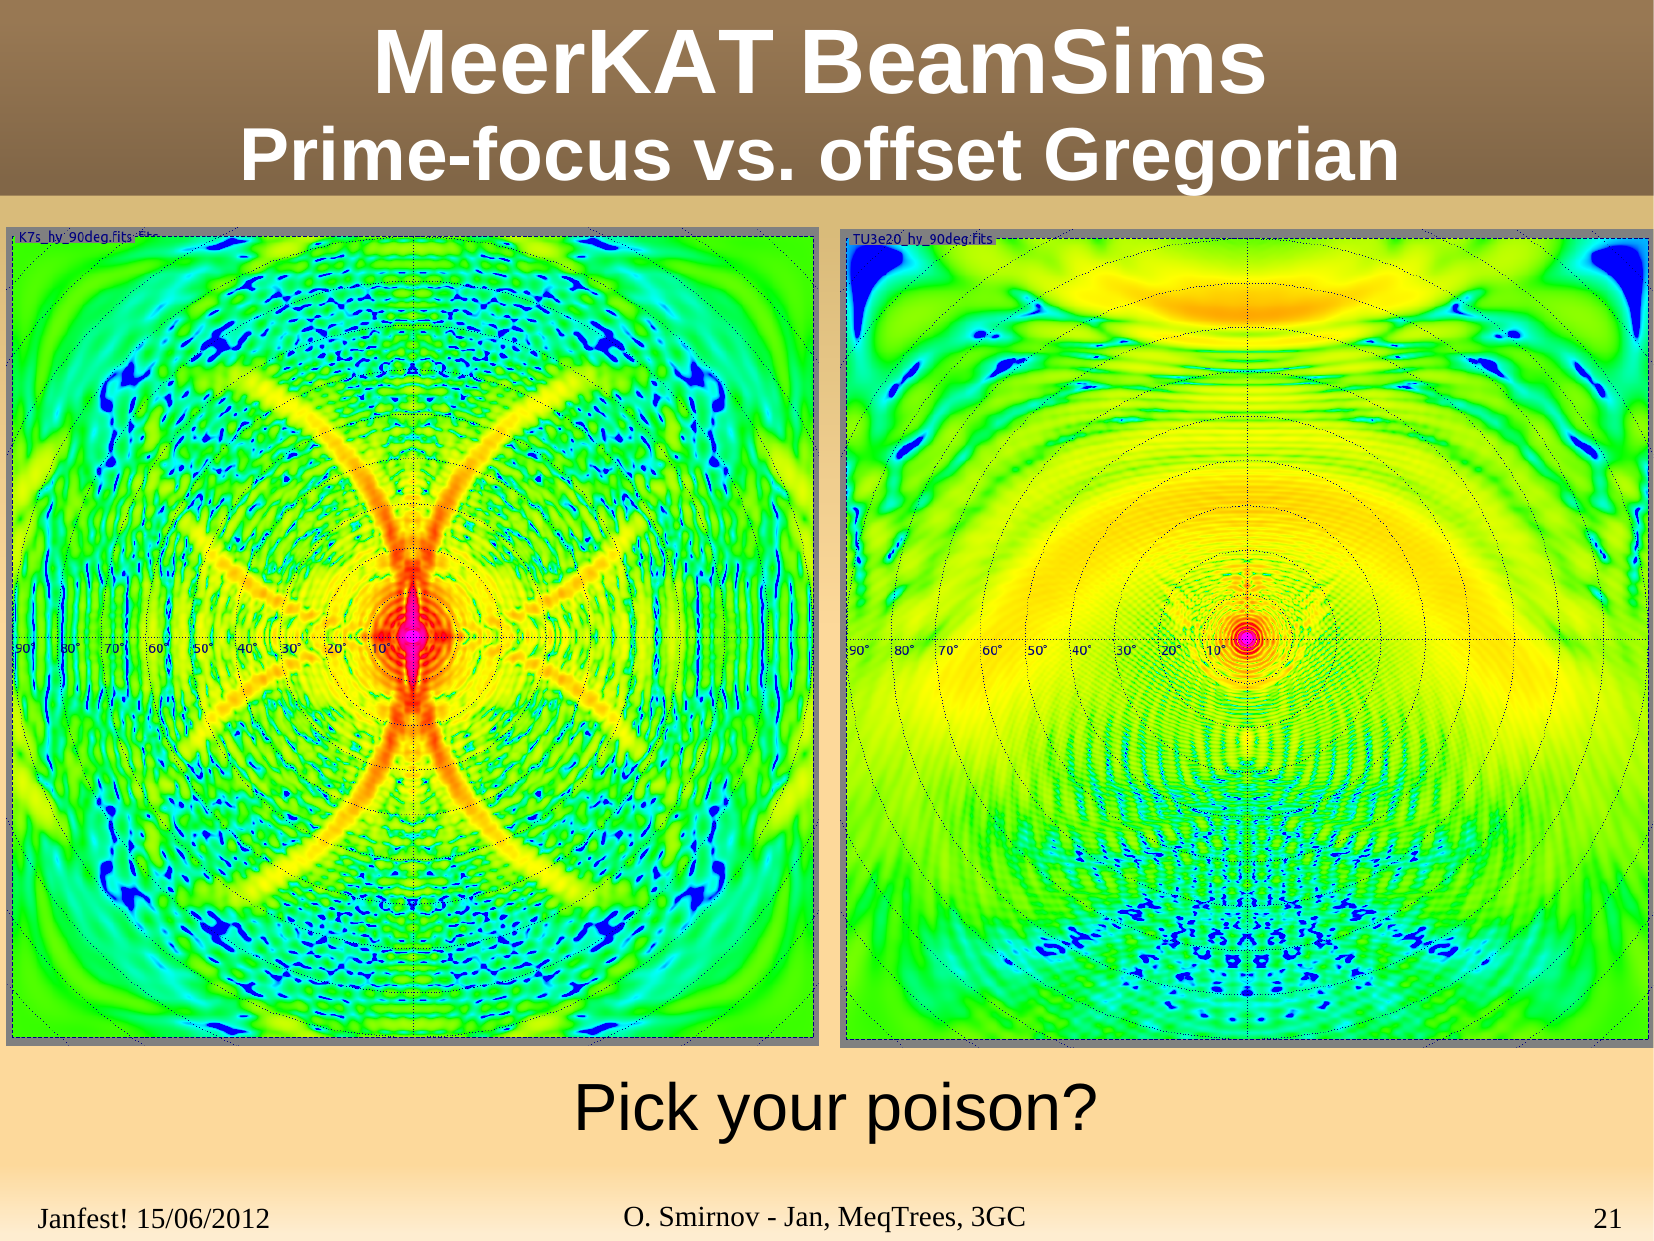

# MeerKAT BeamSims Prime-focus vs. offset Gregorian
Pick your poison?
O. Smirnov - Jan, MeqTrees, 3GC
Janfest! 15/06/2012
21